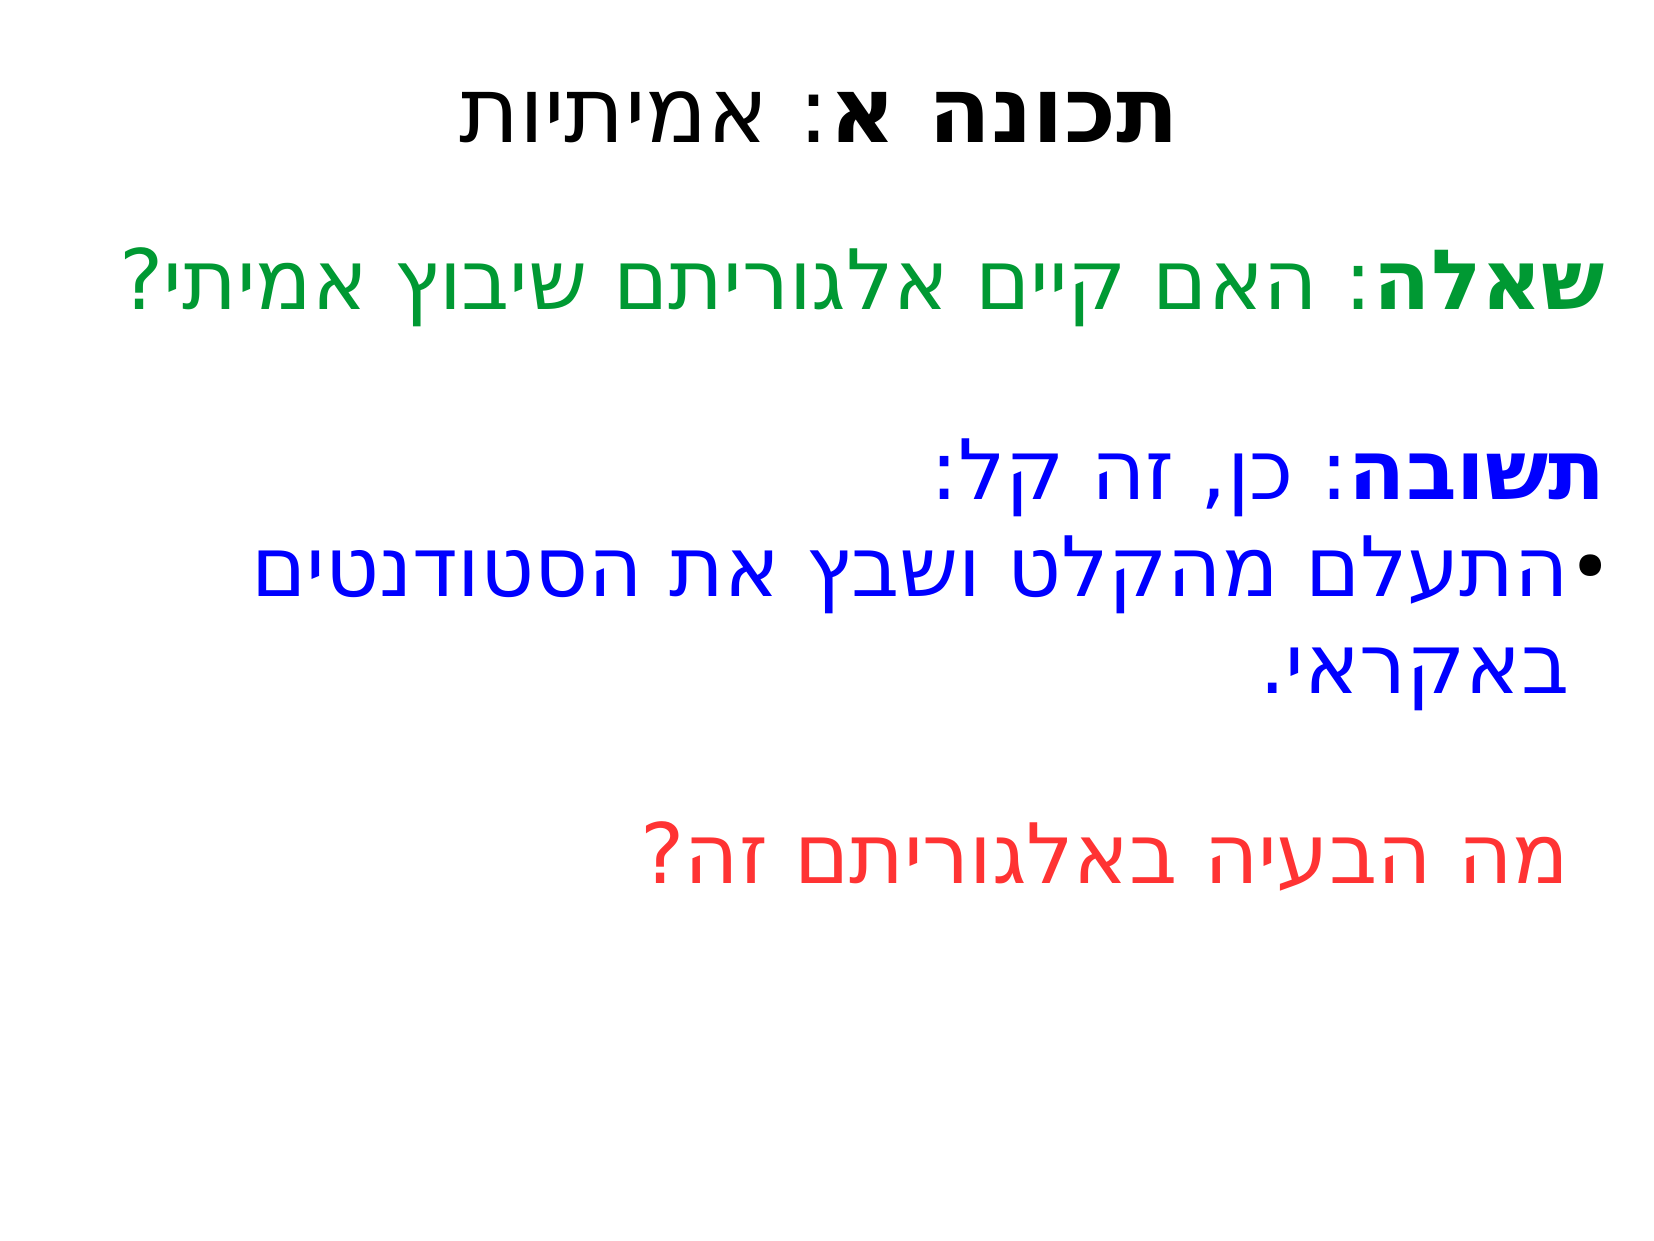

# תכונה א: אמיתיות
שאלה: האם קיים אלגוריתם שיבוץ אמיתי?
תשובה: כן, זה קל:
התעלם מהקלט ושבץ את הסטודנטים באקראי.
מה הבעיה באלגוריתם זה?